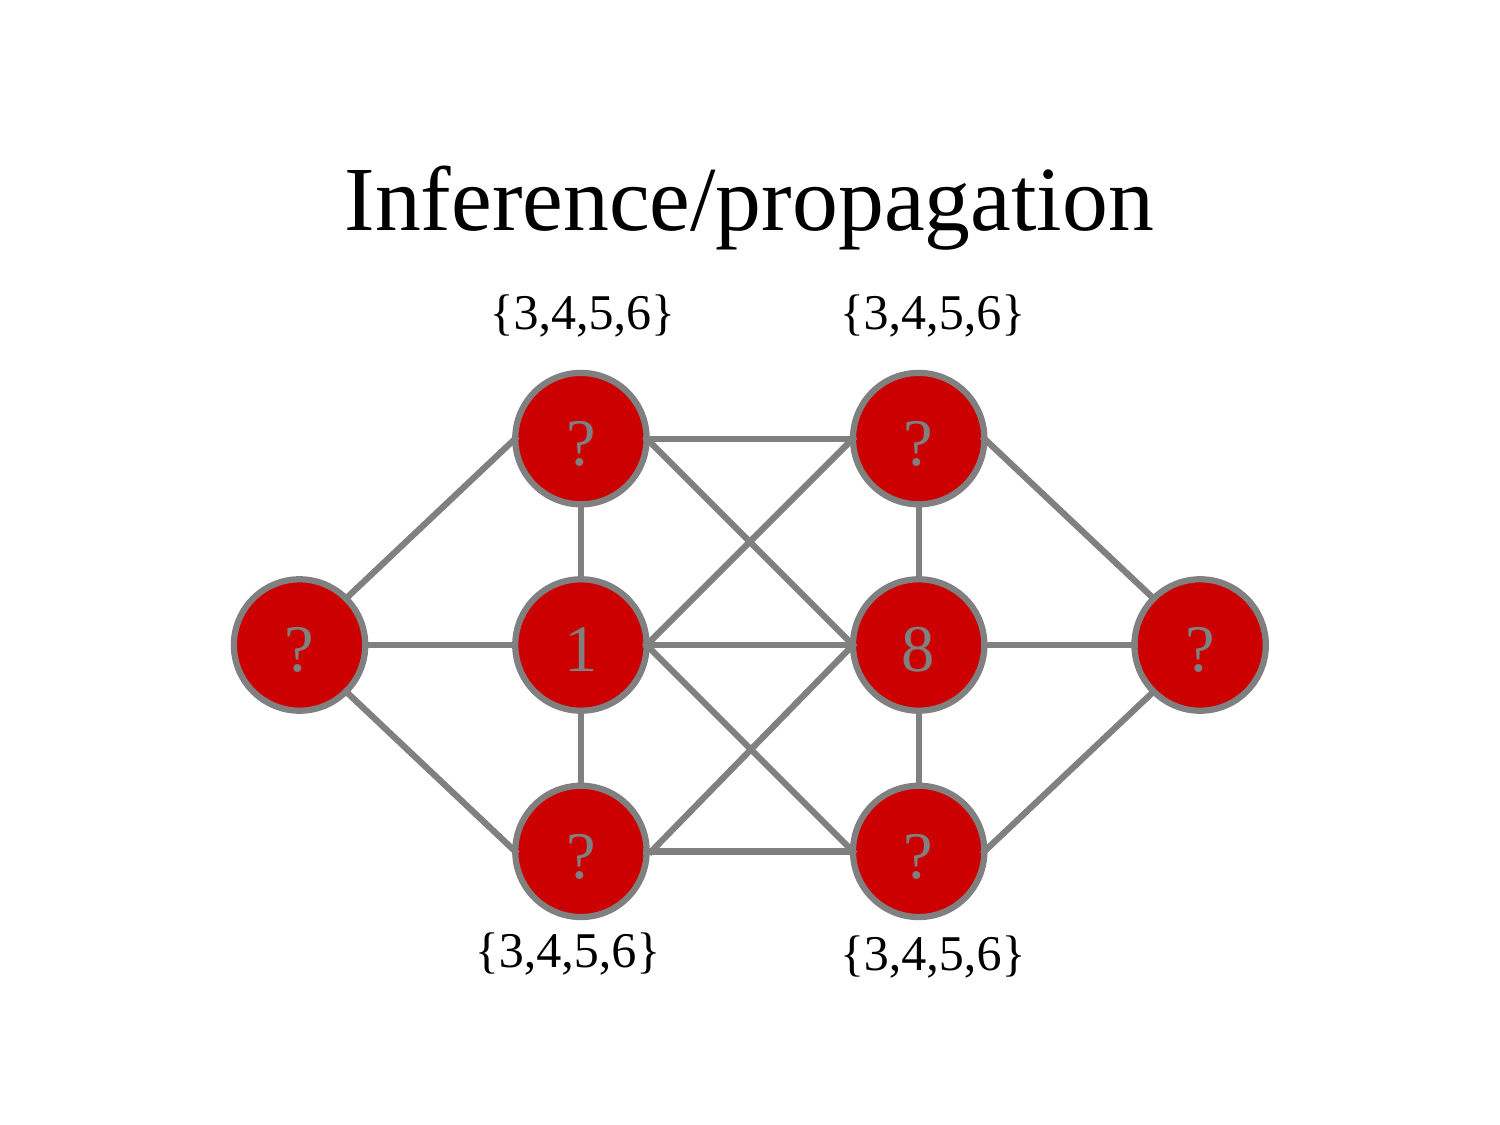

# Inference/propagation
{3,4,5,6}
{3,4,5,6}
?
?
?
1
8
?
?
?
{3,4,5,6}
{3,4,5,6}